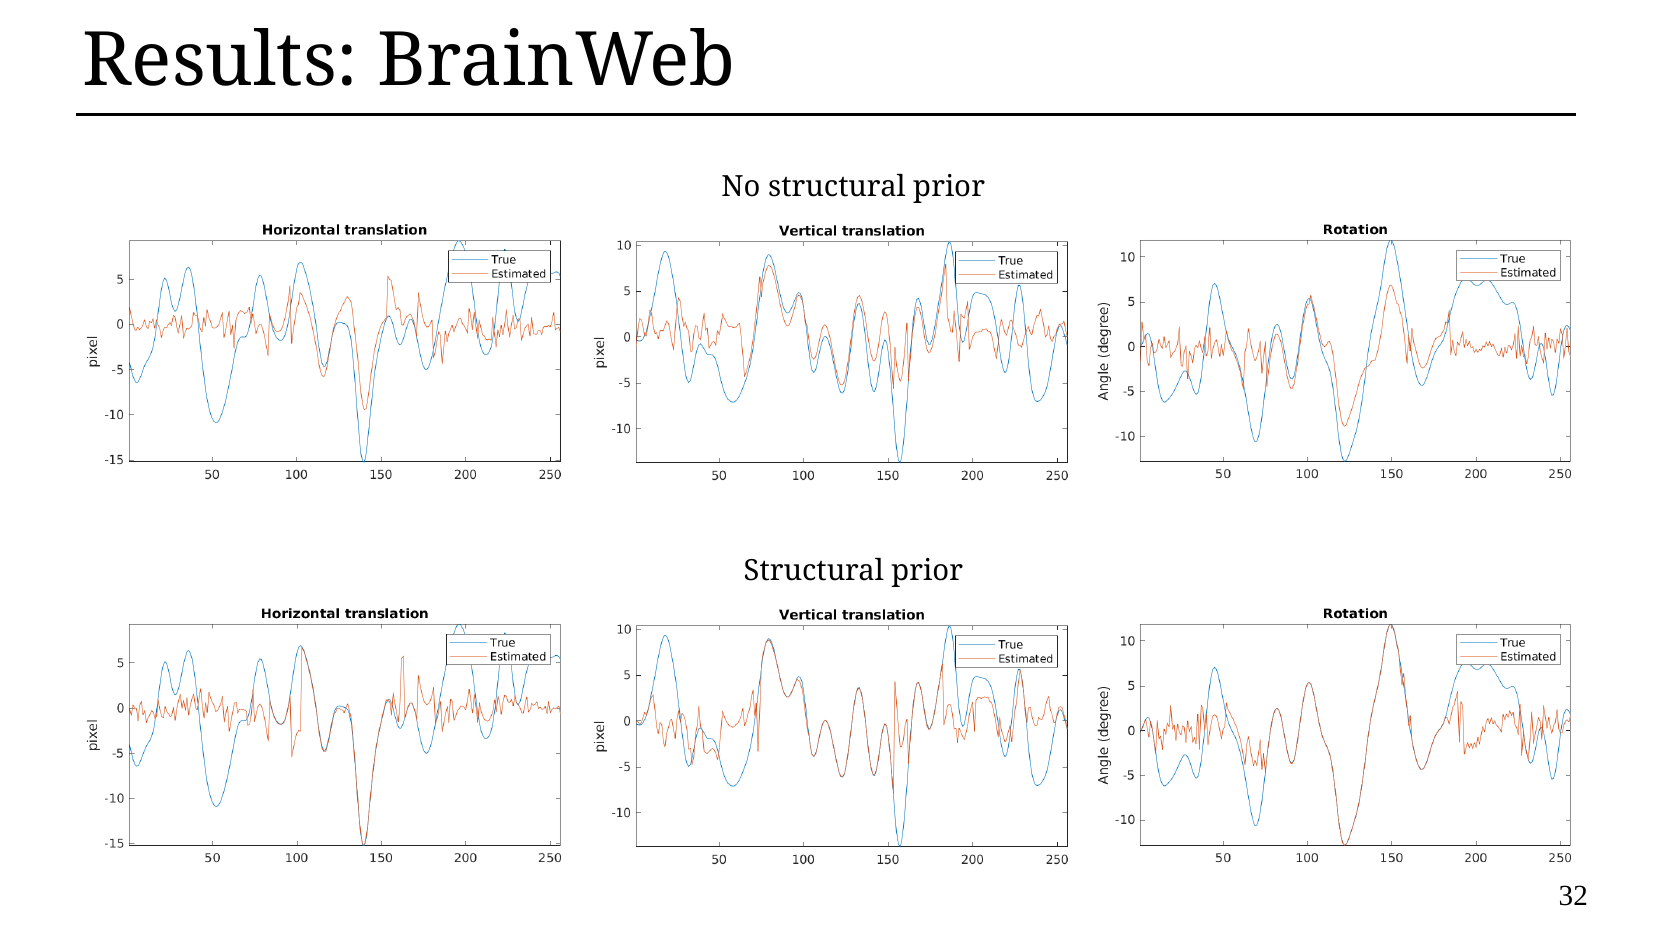

# Results: BrainWeb
No structural prior
Structural prior